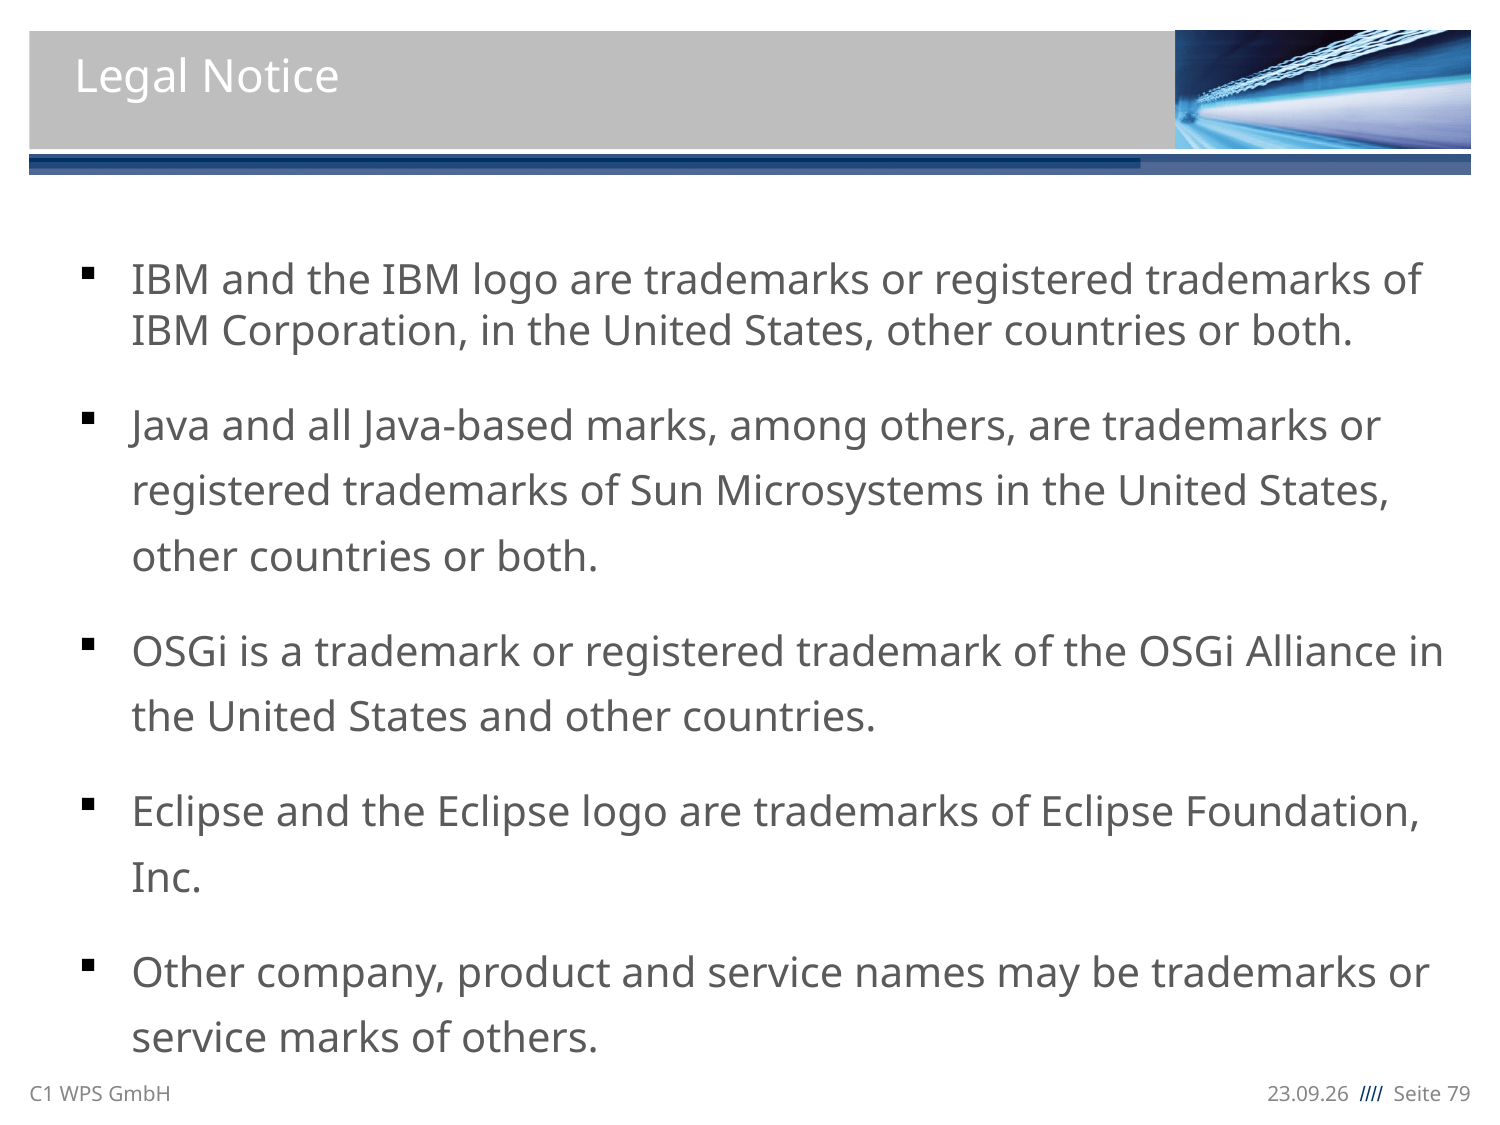

Legal Notice
# Legal Notices
IBM and the IBM logo are trademarks or registered trademarks of IBM Corporation, in the United States, other countries or both.
Java and all Java-based marks, among others, are trademarks or registered trademarks of Sun Microsystems in the United States, other countries or both.
OSGi is a trademark or registered trademark of the OSGi Alliance in the United States and other countries.
Eclipse and the Eclipse logo are trademarks of Eclipse Foundation, Inc.
Other company, product and service names may be trademarks or service marks of others.